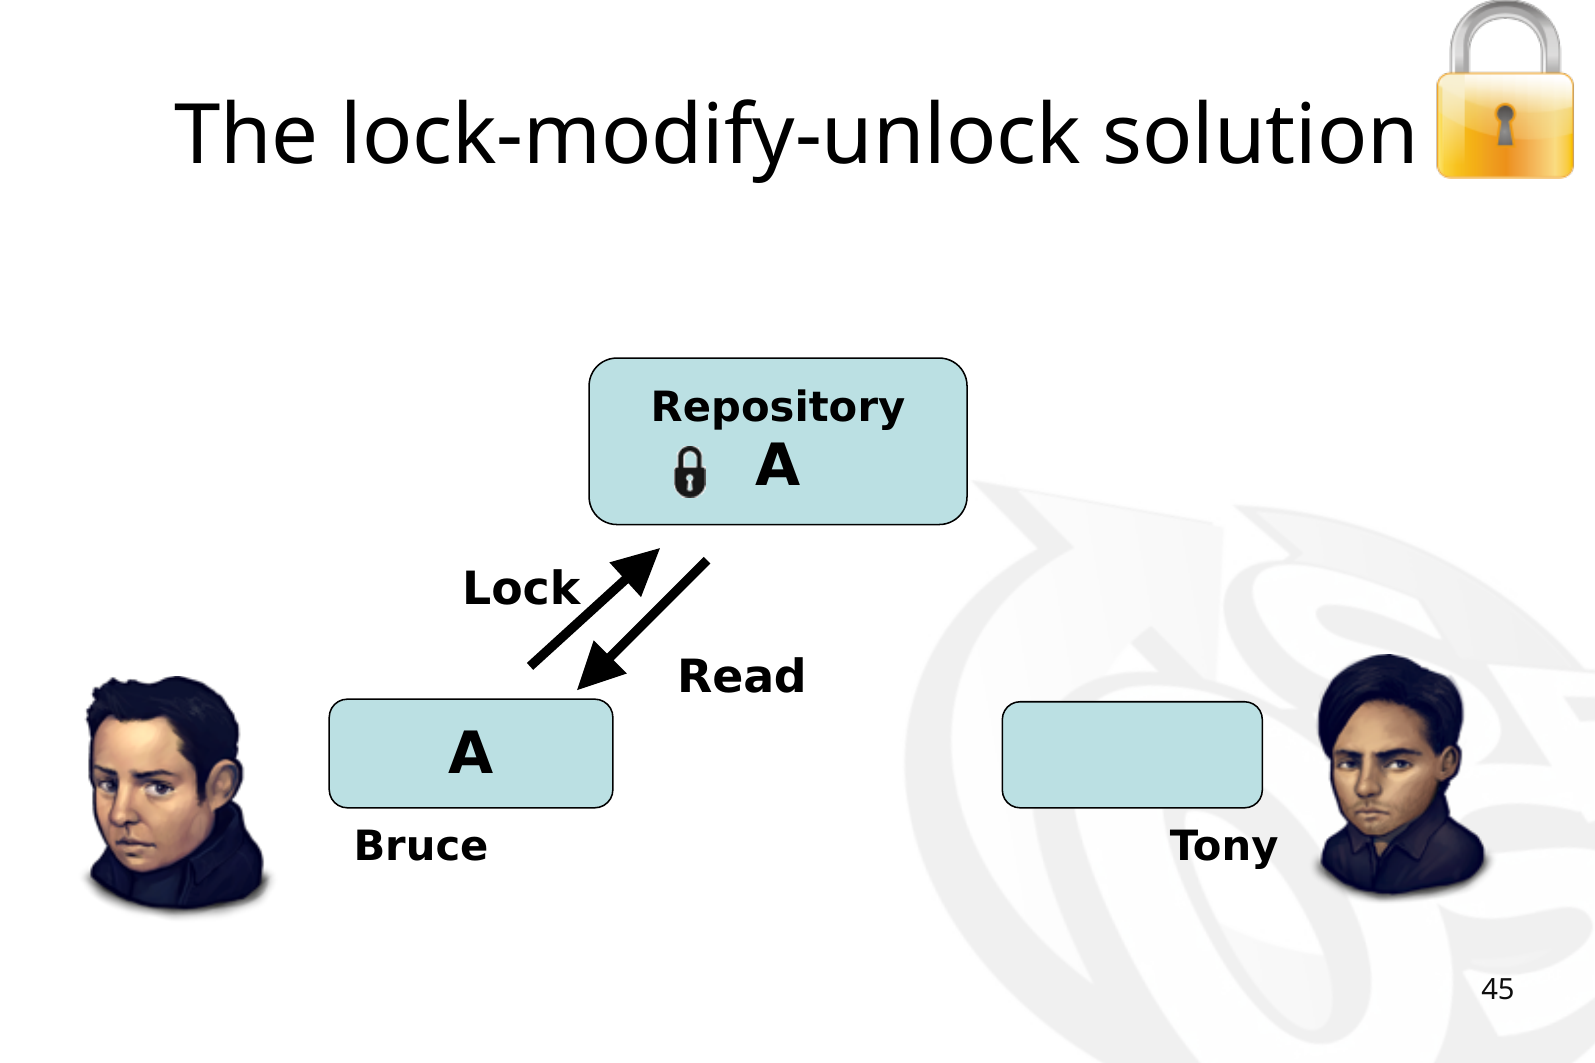

# The lock-modify-unlock solution
Repository
A
Lock
A
Bruce	 Tony
Read
45